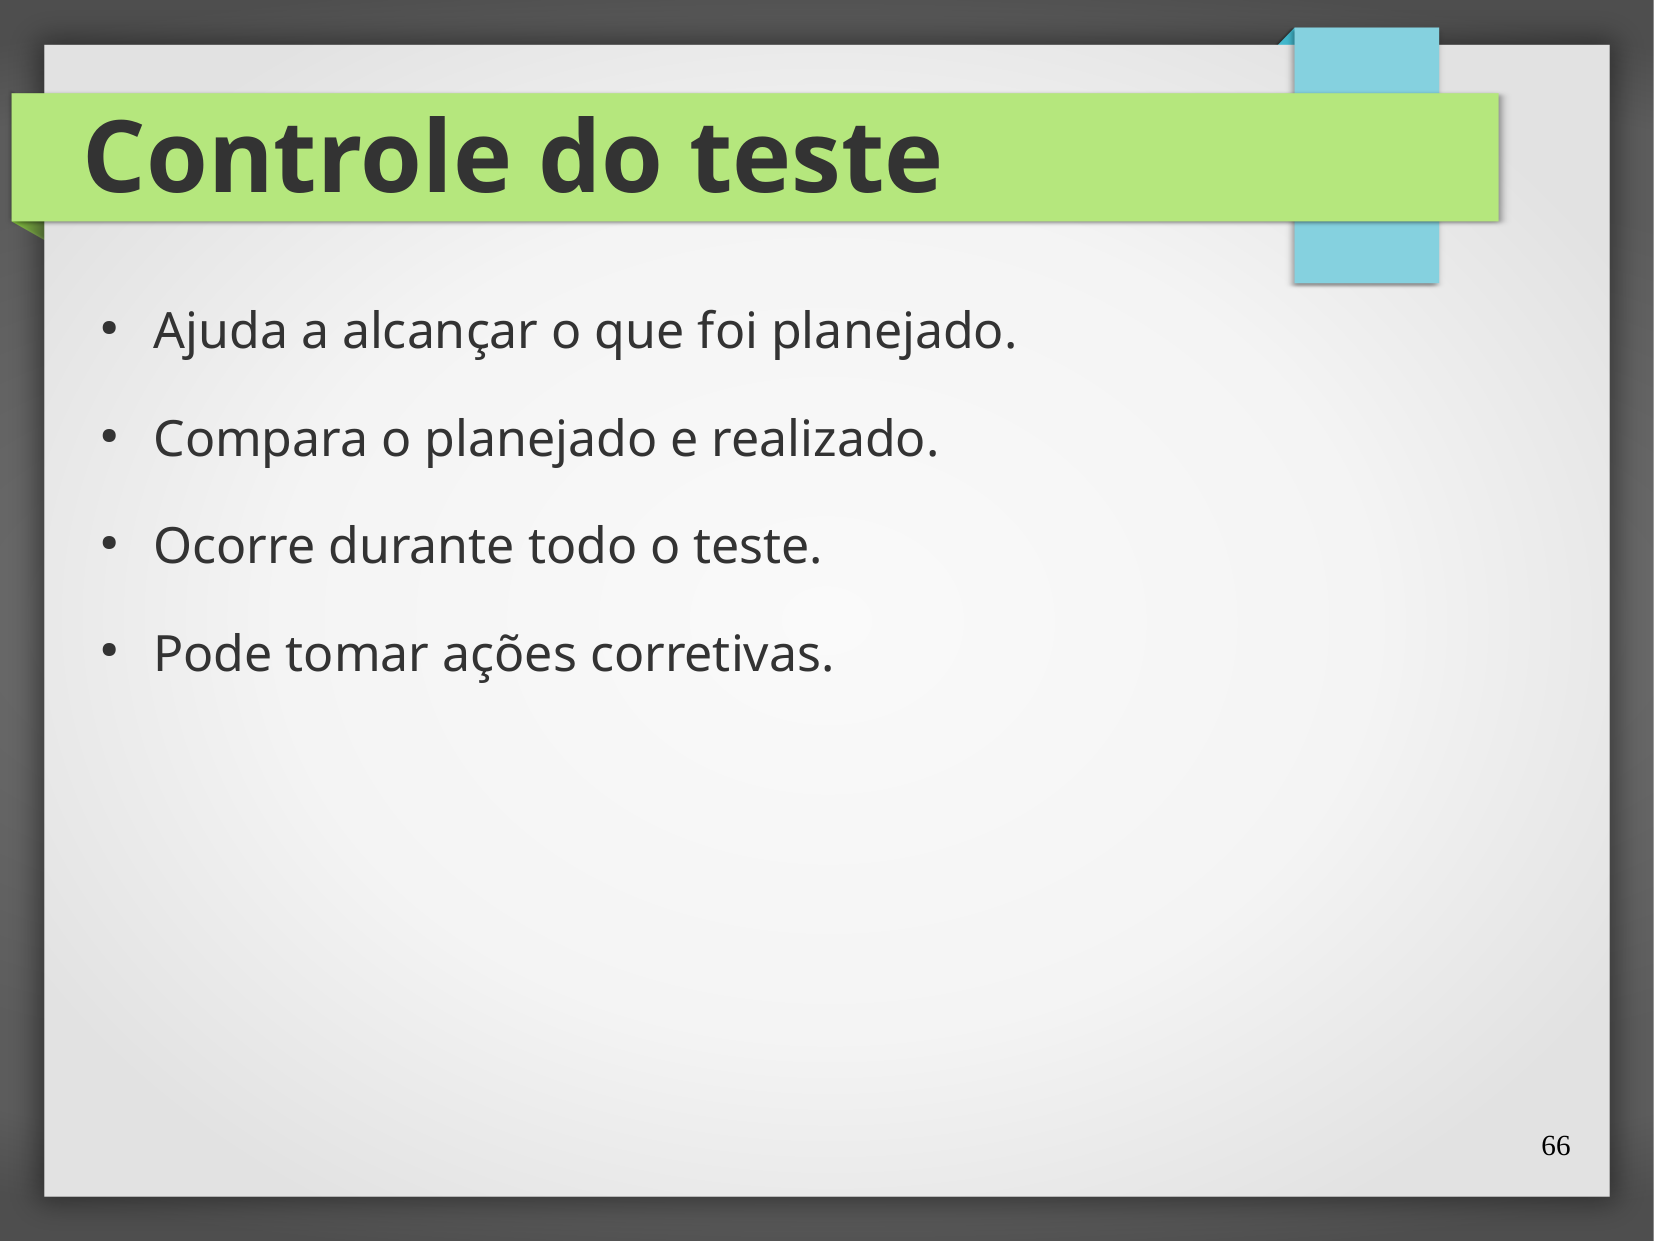

# Controle do teste
Ajuda a alcançar o que foi planejado.
Compara o planejado e realizado.
Ocorre durante todo o teste.
Pode tomar ações corretivas.
66